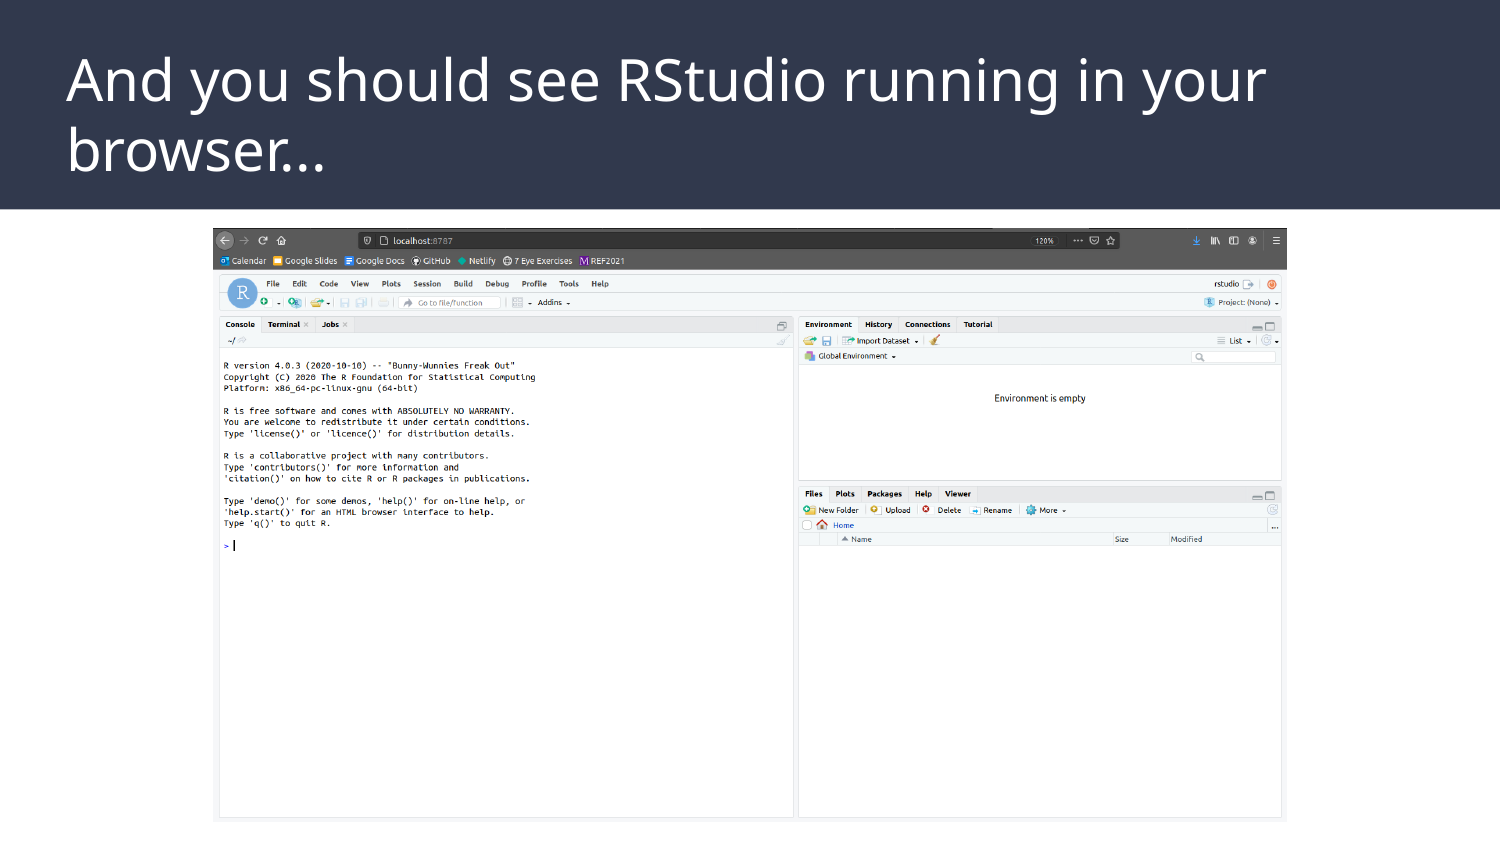

# And you should see RStudio running in your browser...